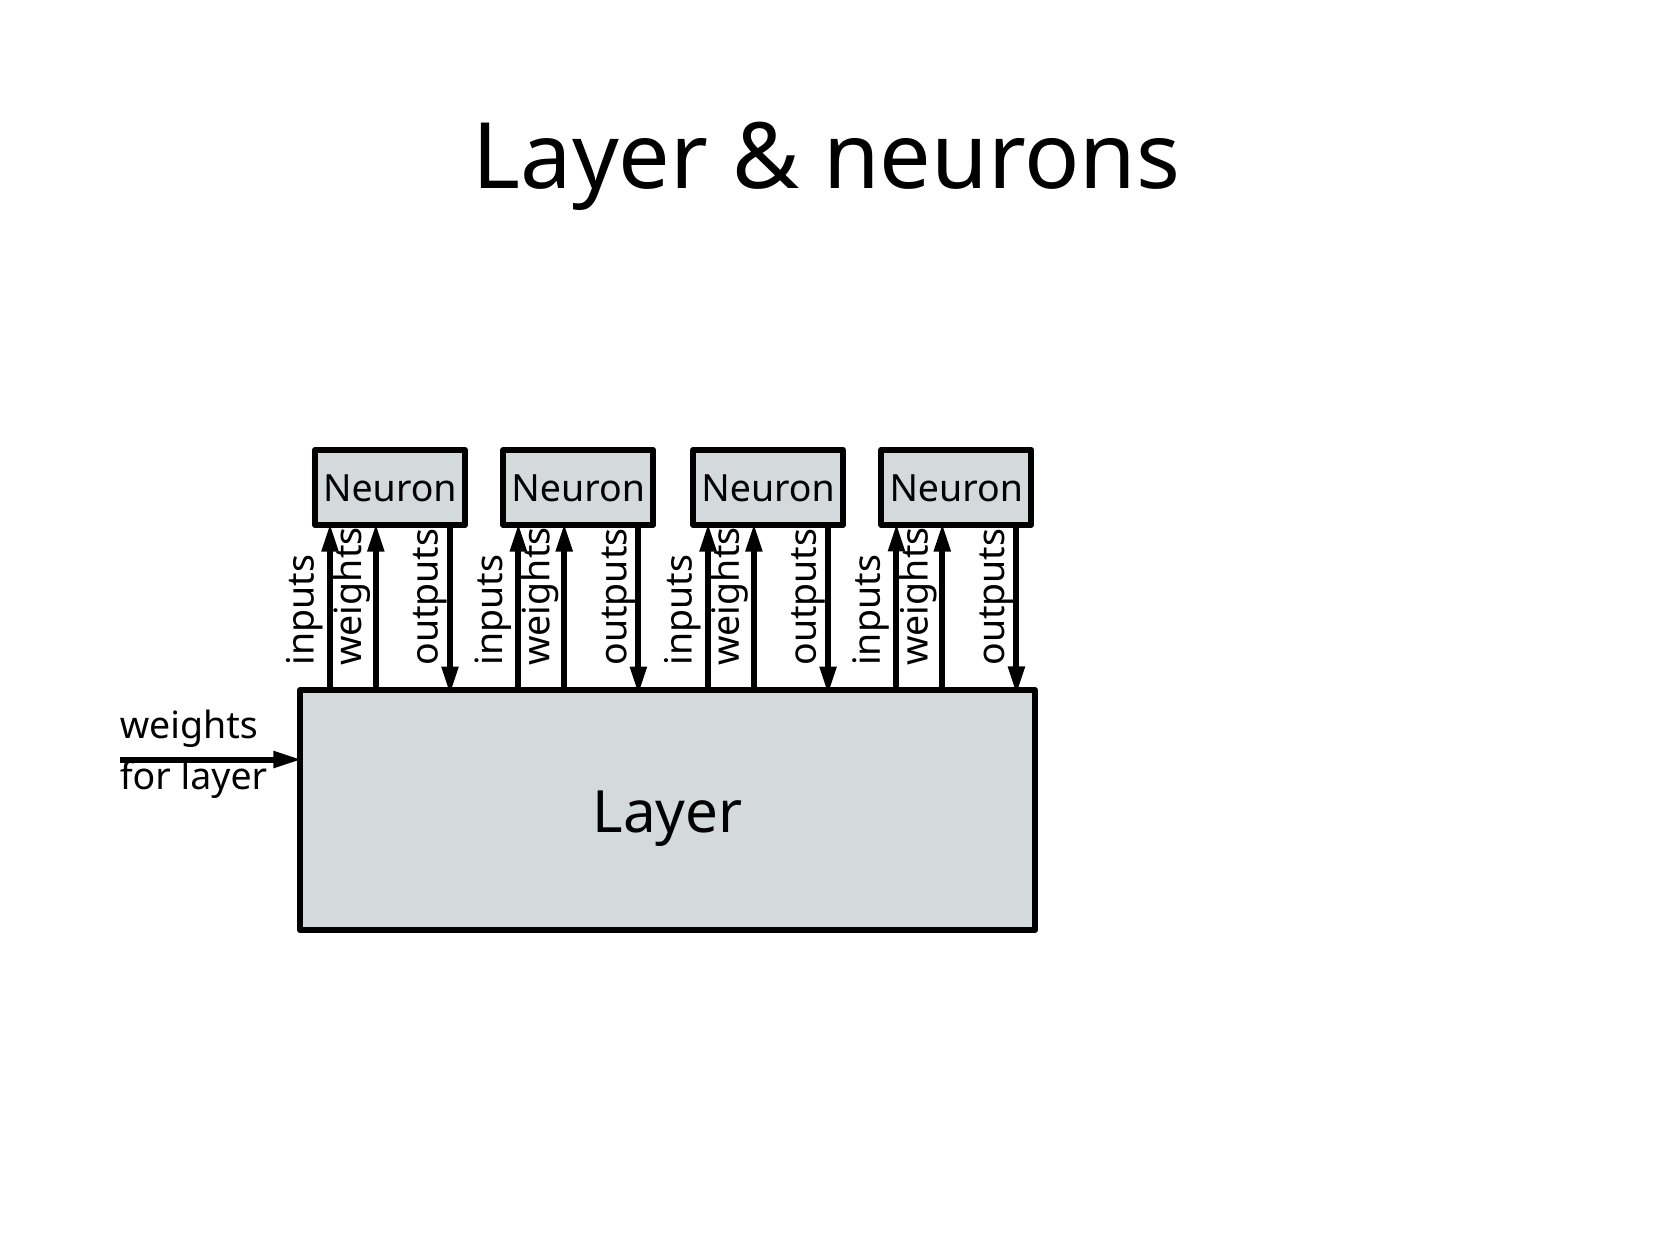

# Layer & neurons
Neuron
Neuron
Neuron
Neuron
inputs
weights
outputs
inputs
weights
outputs
inputs
weights
outputs
inputs
weights
outputs
Layer
weights for layer